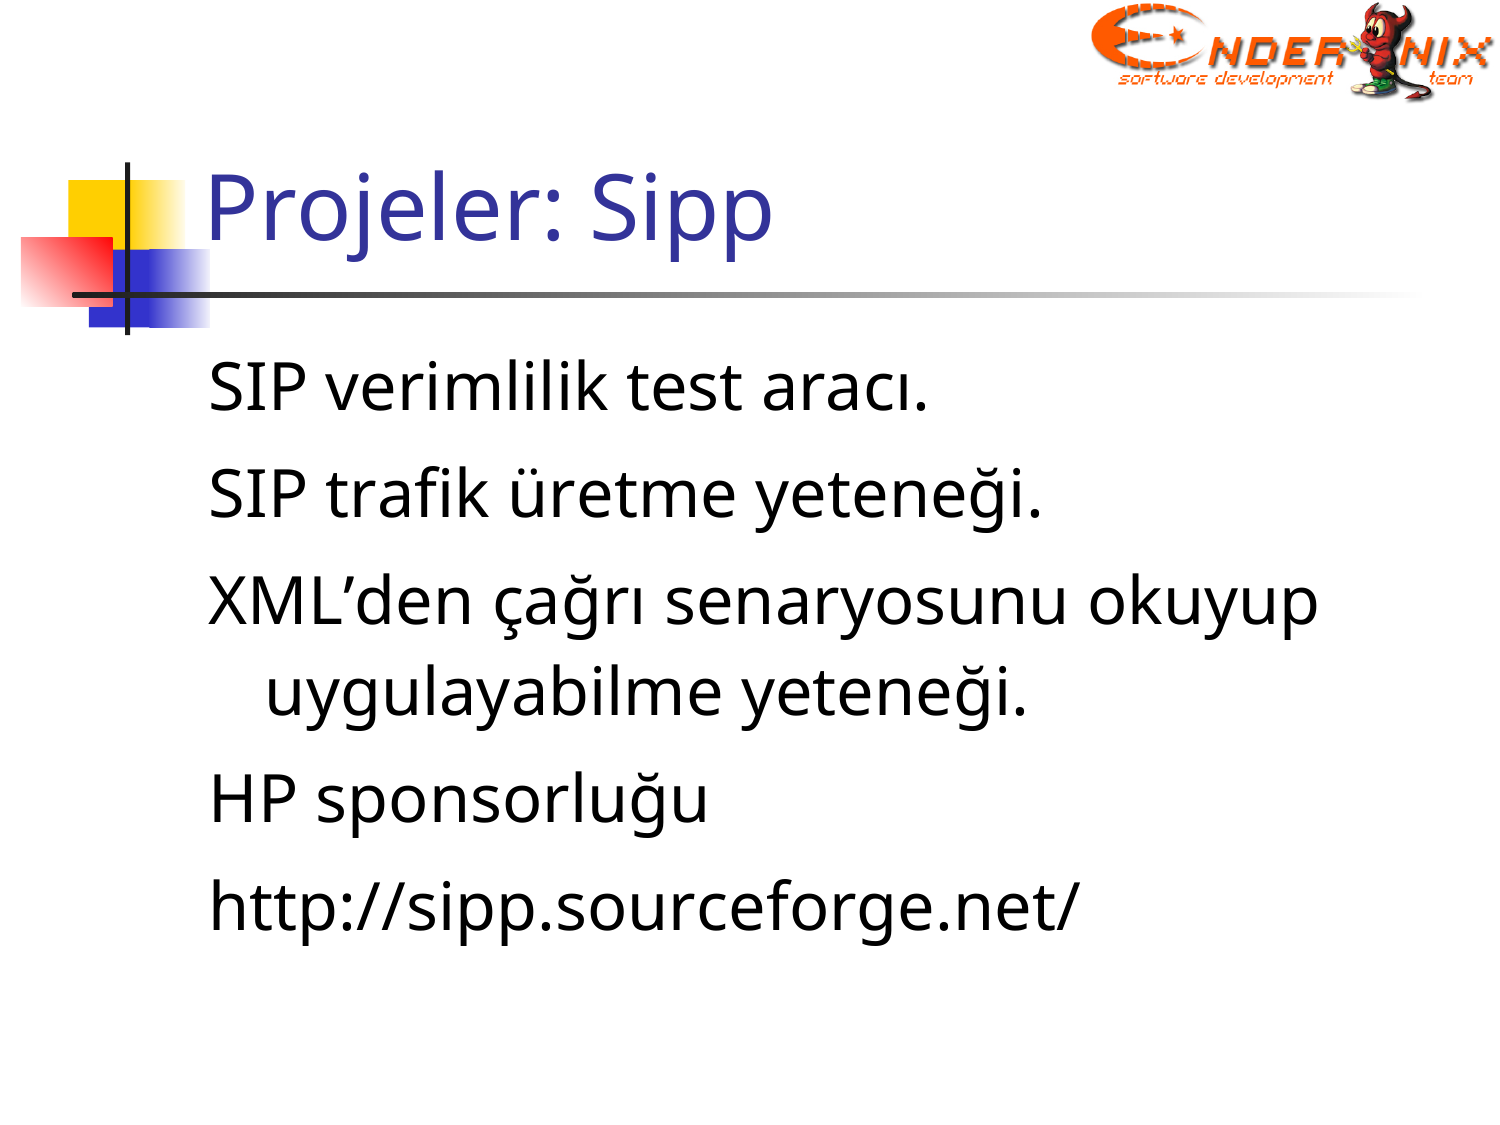

# Projeler: Sipp
SIP verimlilik test aracı.
SIP trafik üretme yeteneği.
XML’den çağrı senaryosunu okuyup uygulayabilme yeteneği.
HP sponsorluğu
http://sipp.sourceforge.net/